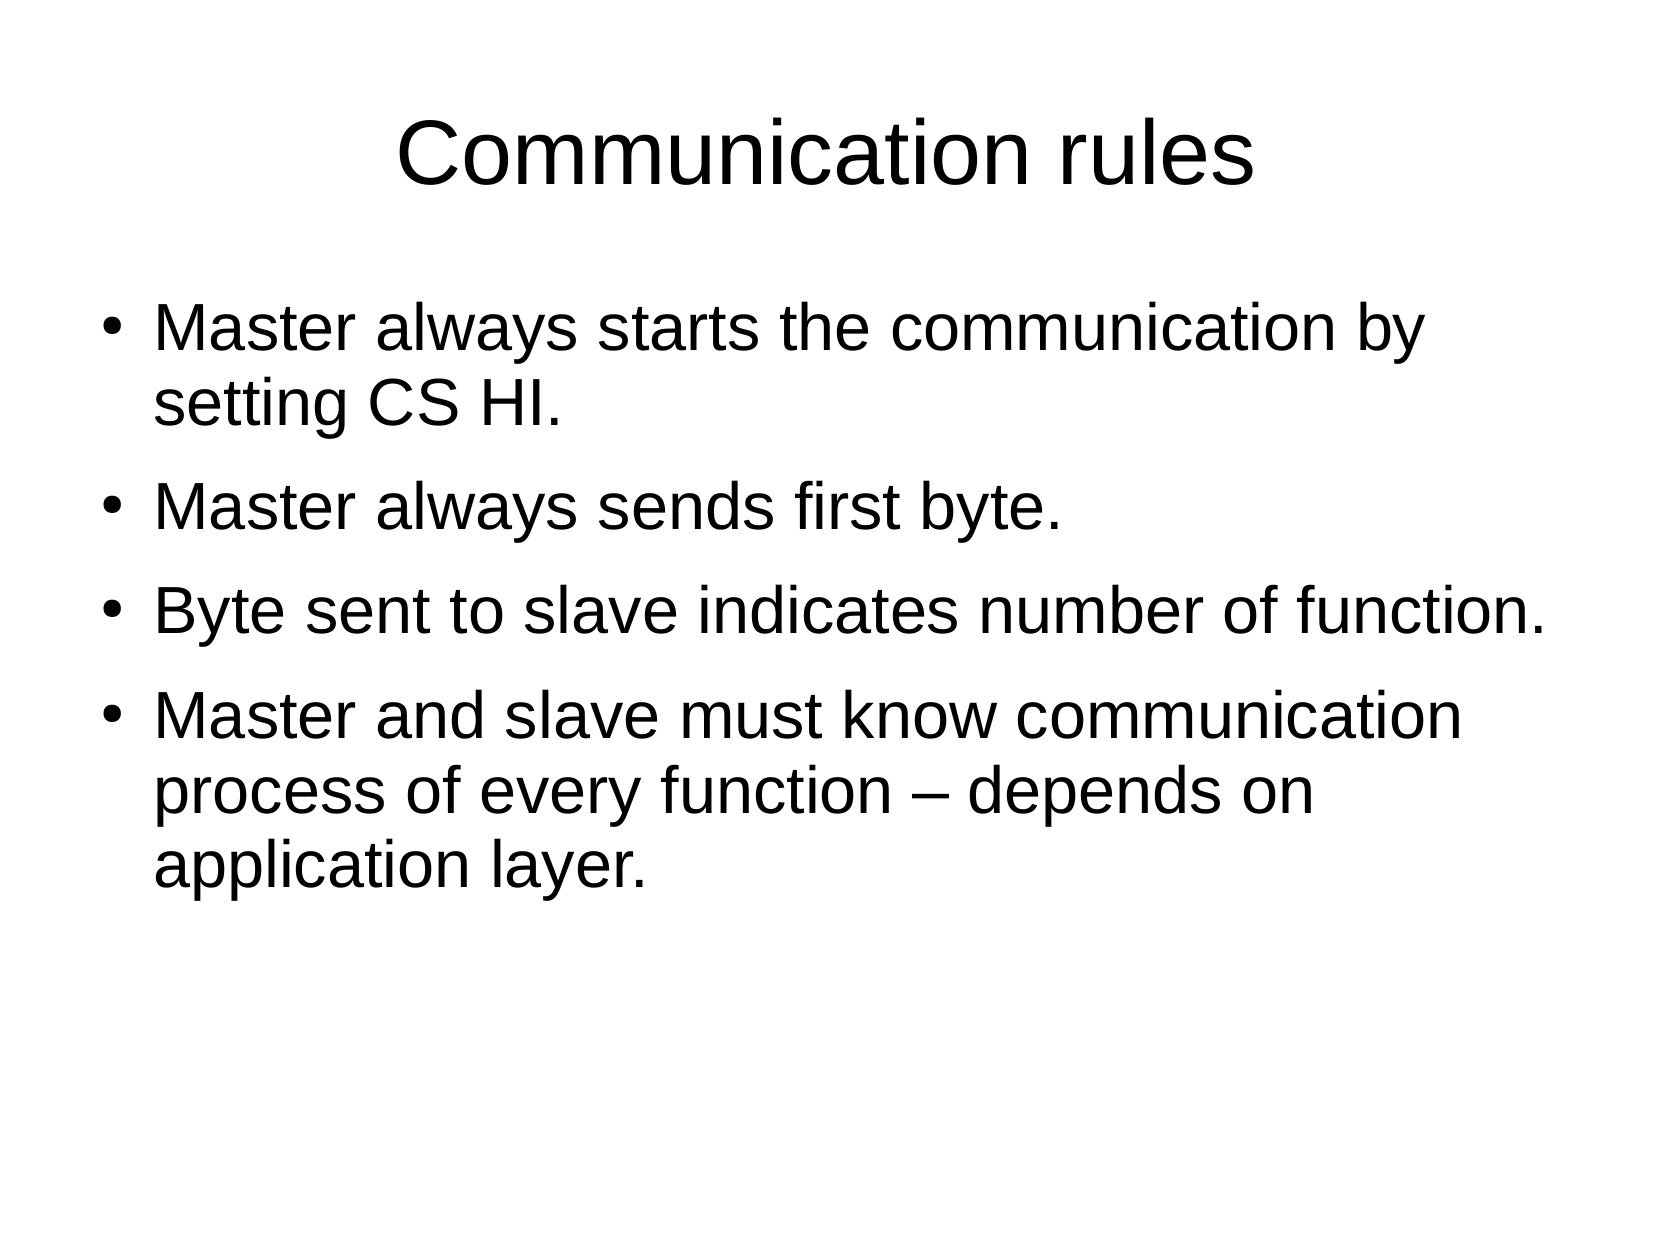

# Communication rules
Master always starts the communication by setting CS HI.
Master always sends first byte.
Byte sent to slave indicates number of function.
Master and slave must know communication process of every function – depends on application layer.